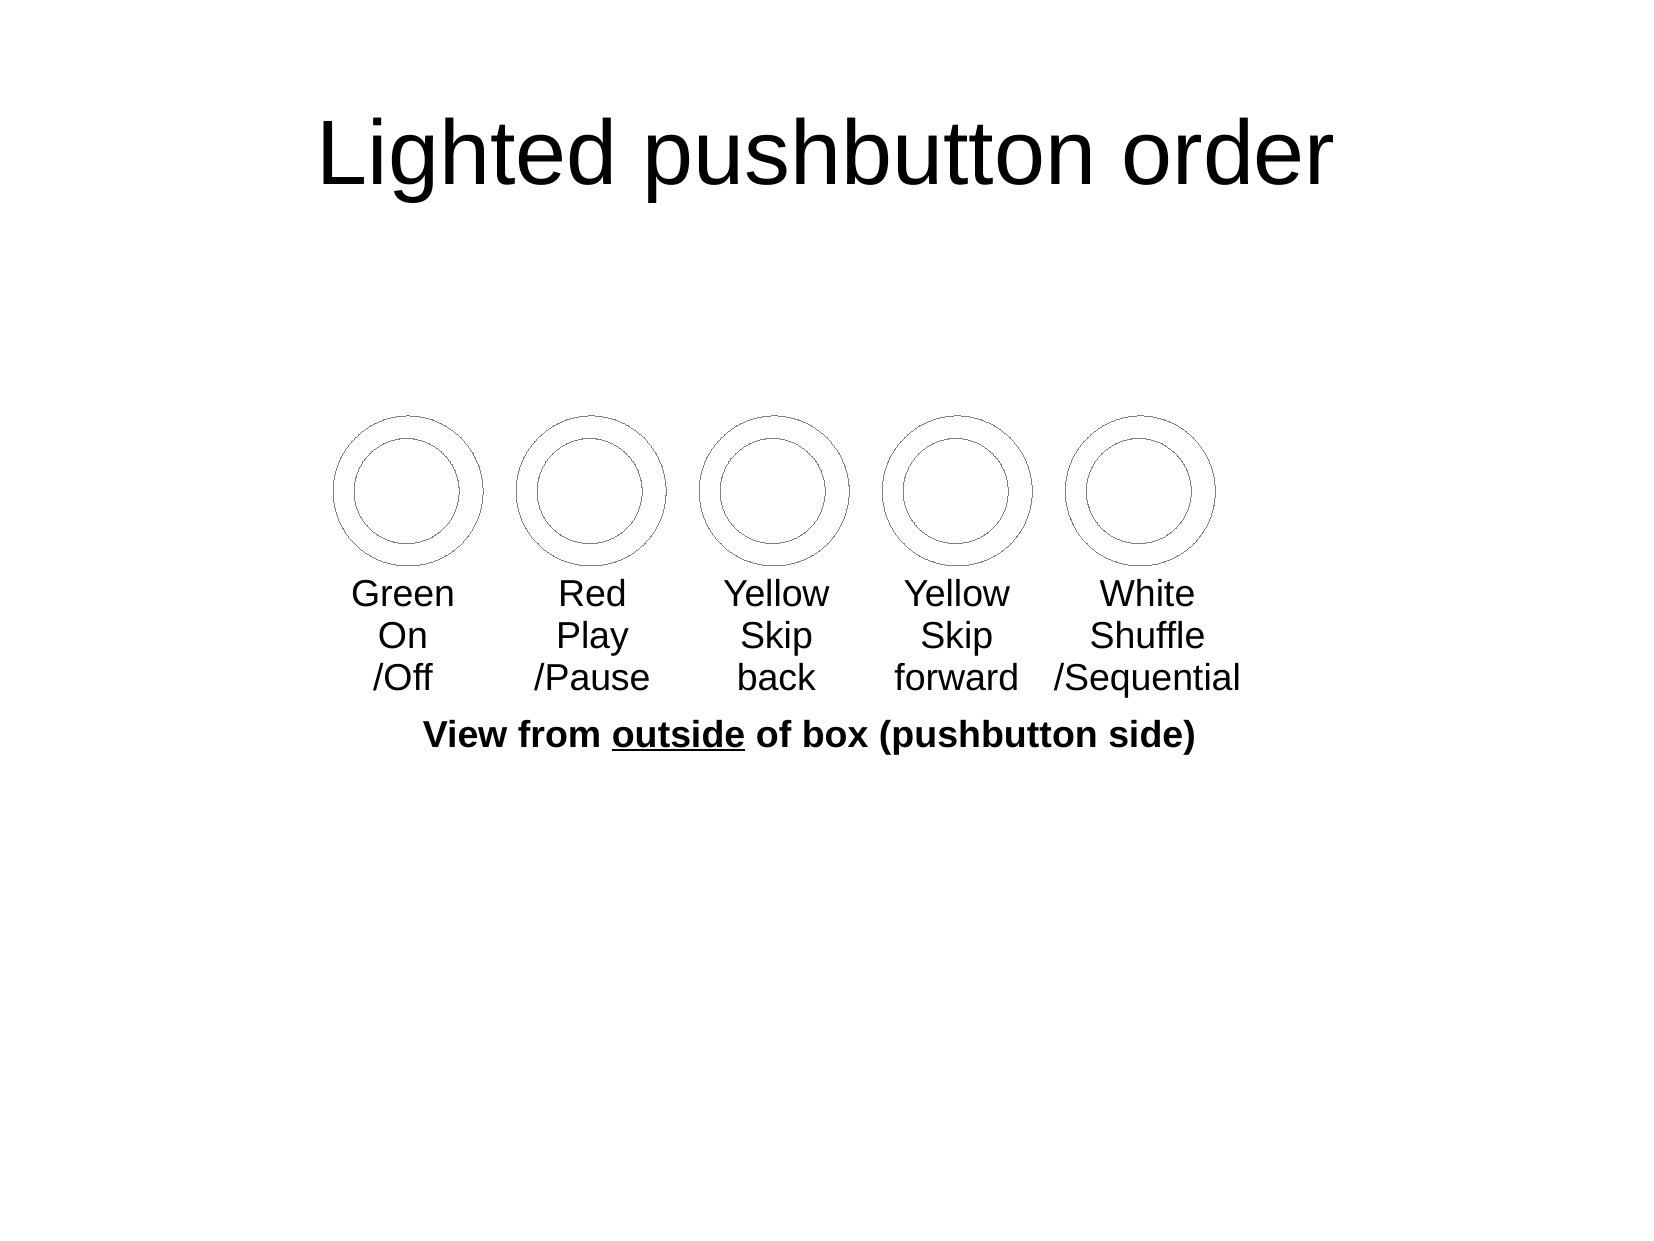

# Lighted pushbutton order
Green
On
/Off
Red
Play
/Pause
Yellow
Skip
back
Yellow
Skip
forward
White
Shuffle
/Sequential
View from outside of box (pushbutton side)